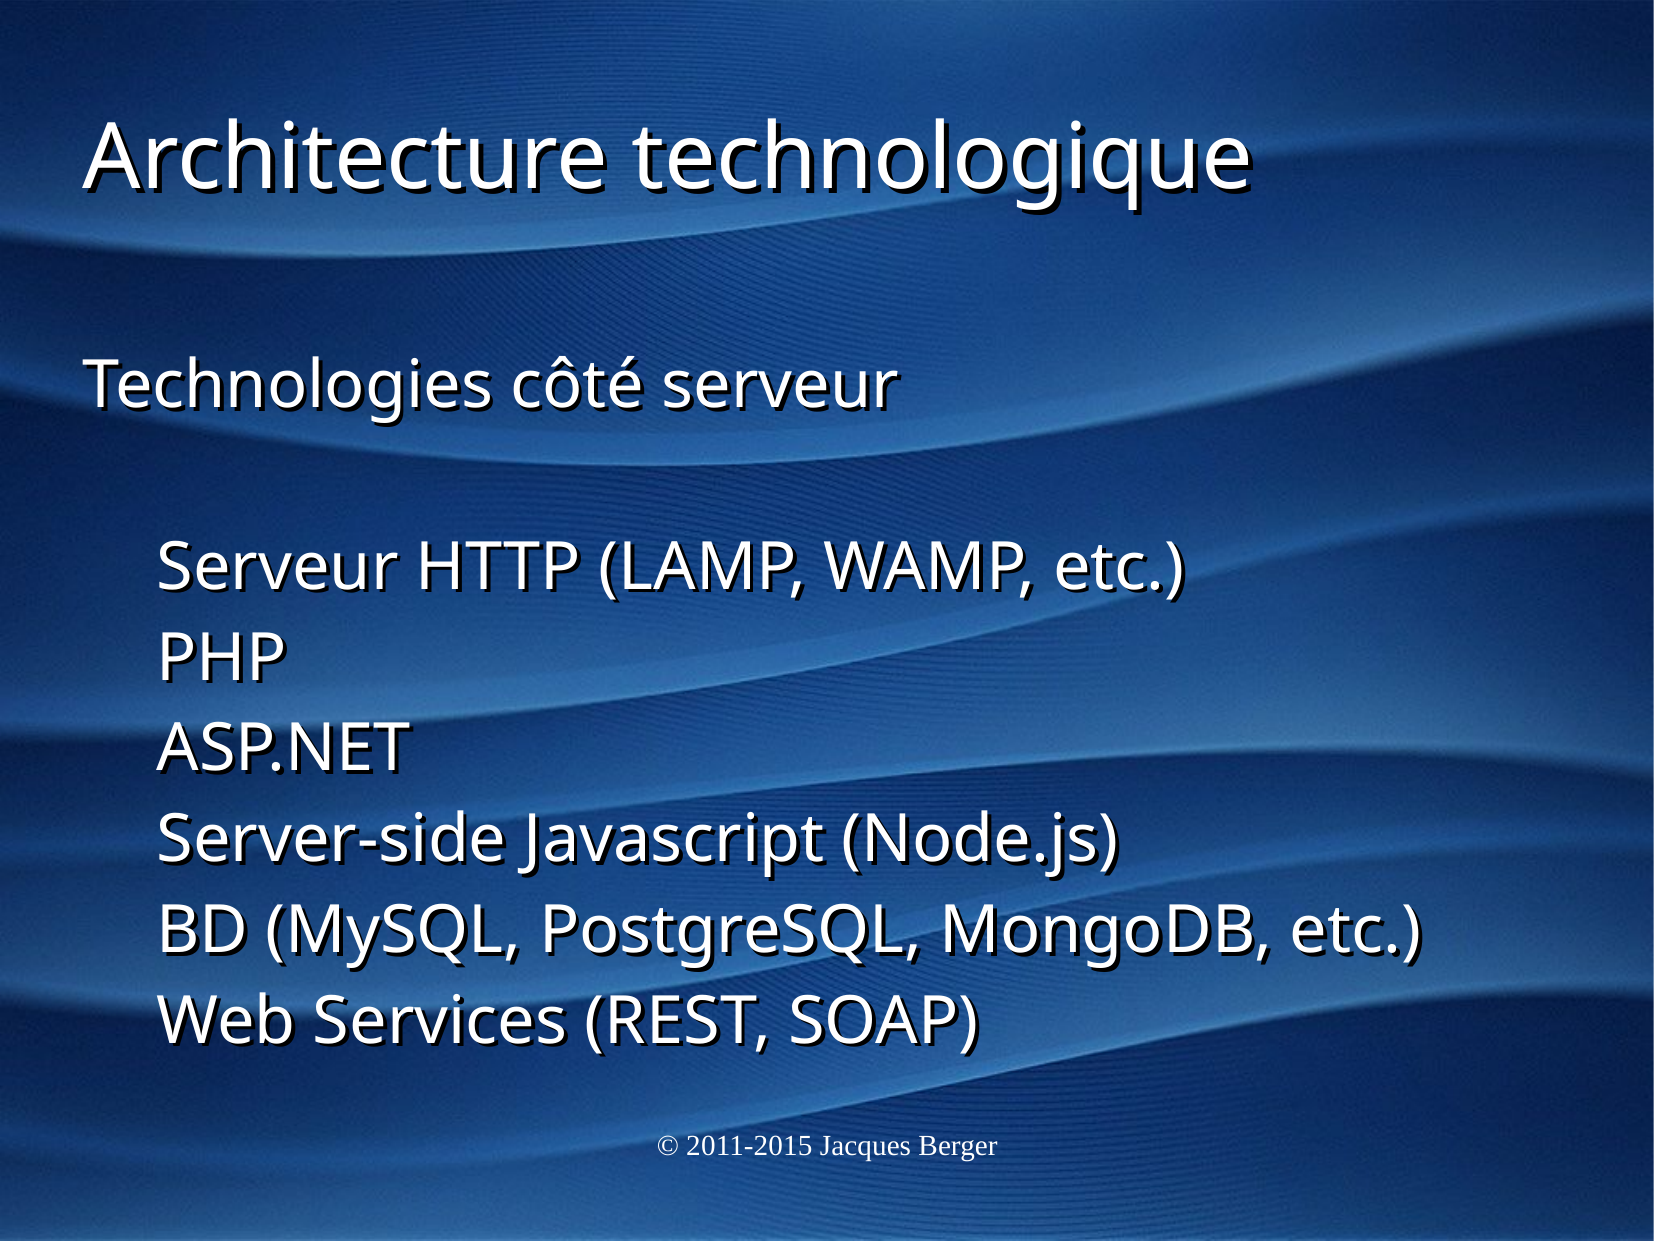

# Architecture technologique
Technologies côté serveur
	Serveur HTTP (LAMP, WAMP, etc.)
	PHP
	ASP.NET
	Server-side Javascript (Node.js)
	BD (MySQL, PostgreSQL, MongoDB, etc.)
	Web Services (REST, SOAP)
© 2011-2015 Jacques Berger